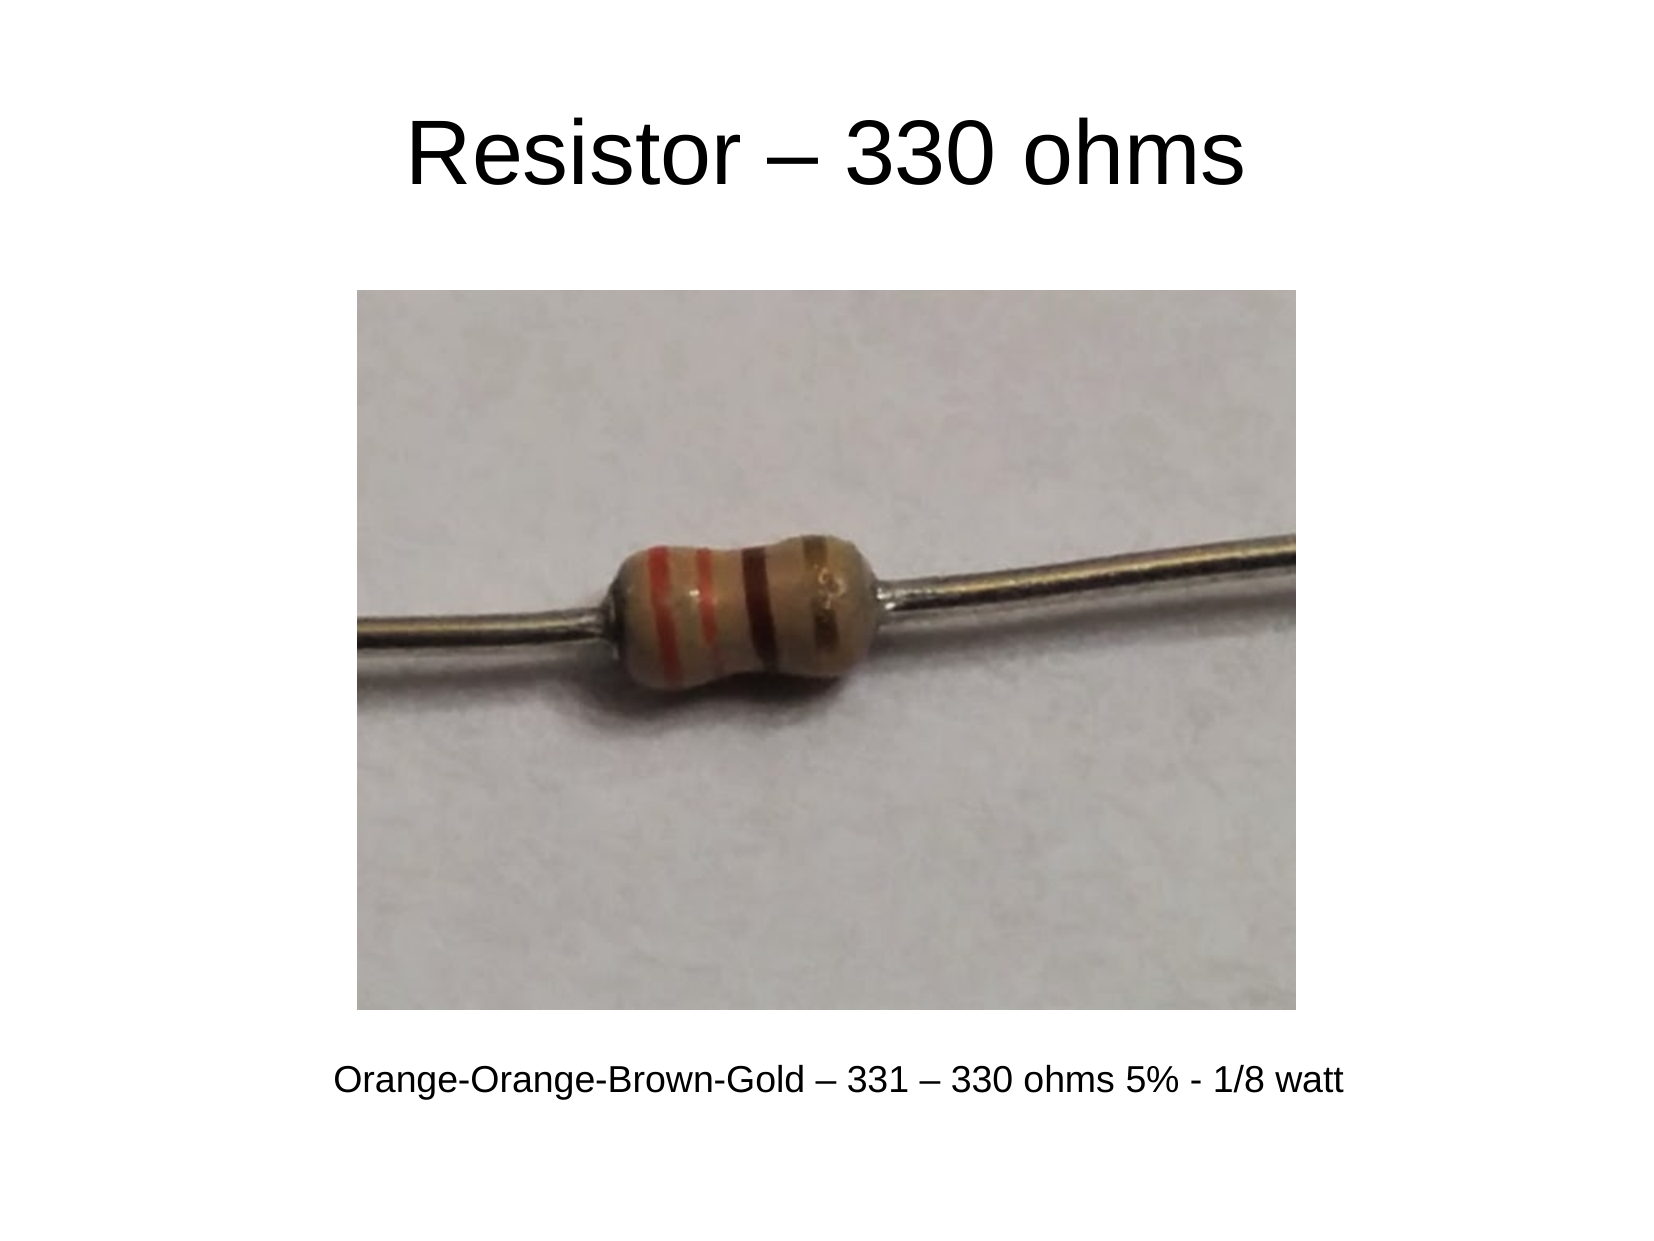

# Resistor – 330 ohms
Orange-Orange-Brown-Gold – 331 – 330 ohms 5% - 1/8 watt